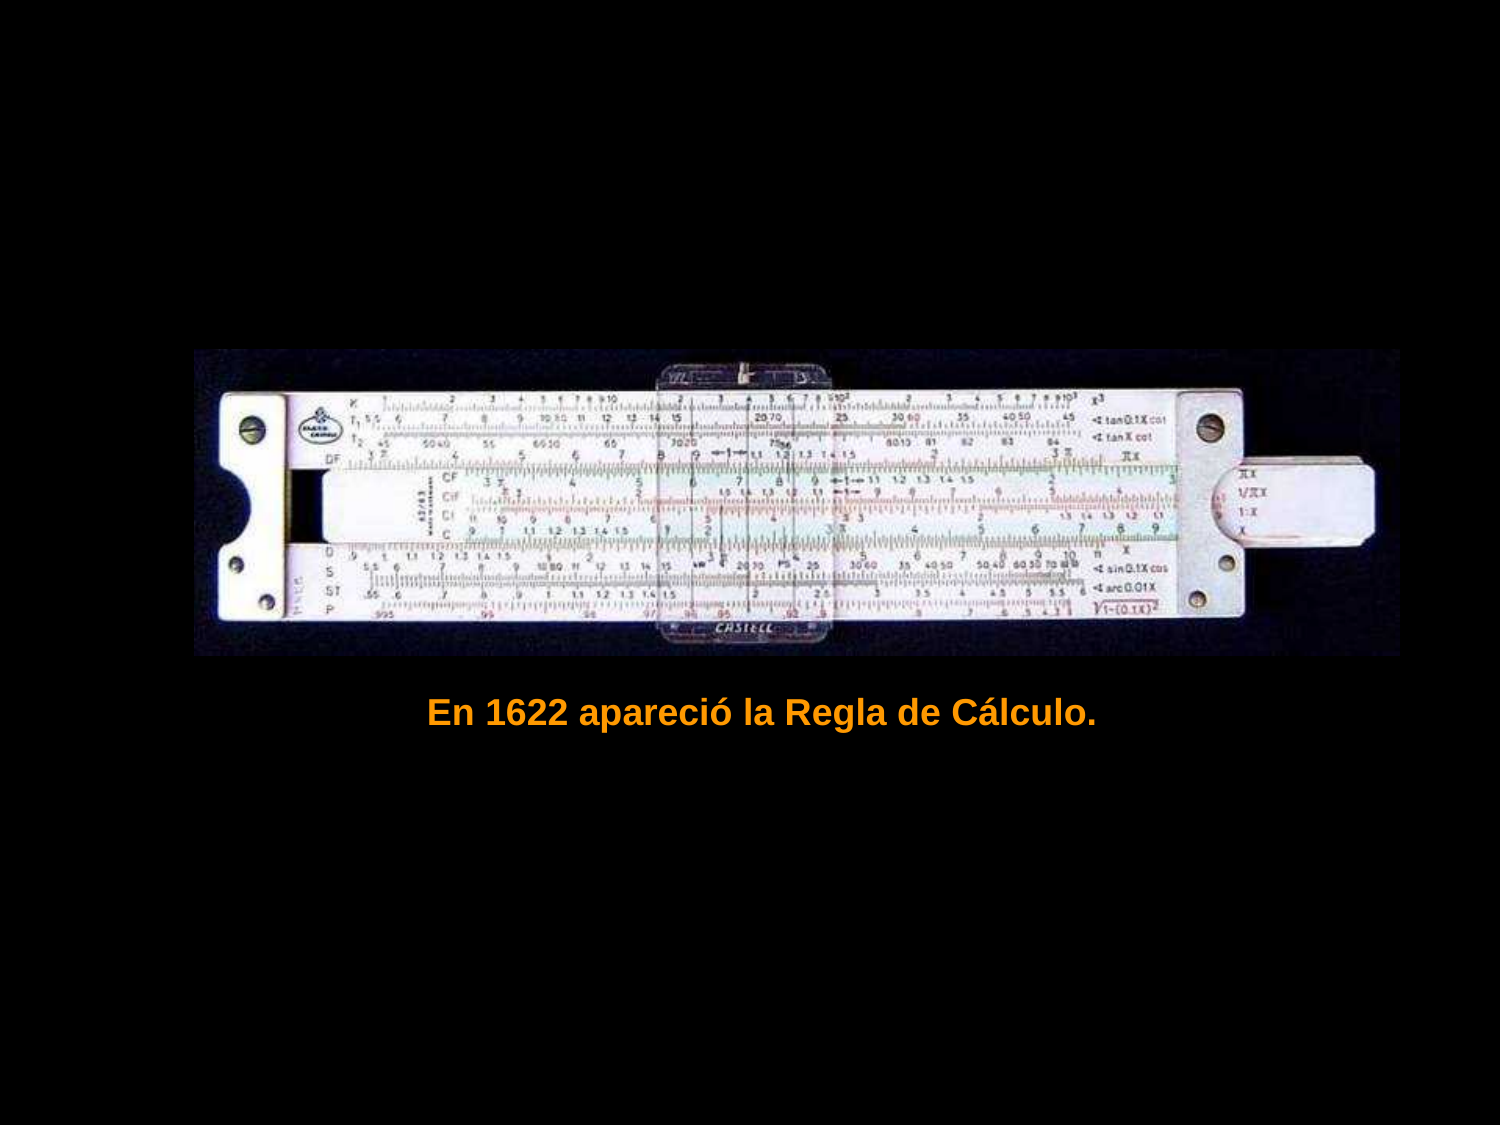

En 1622 apareció la Regla de Cálculo.